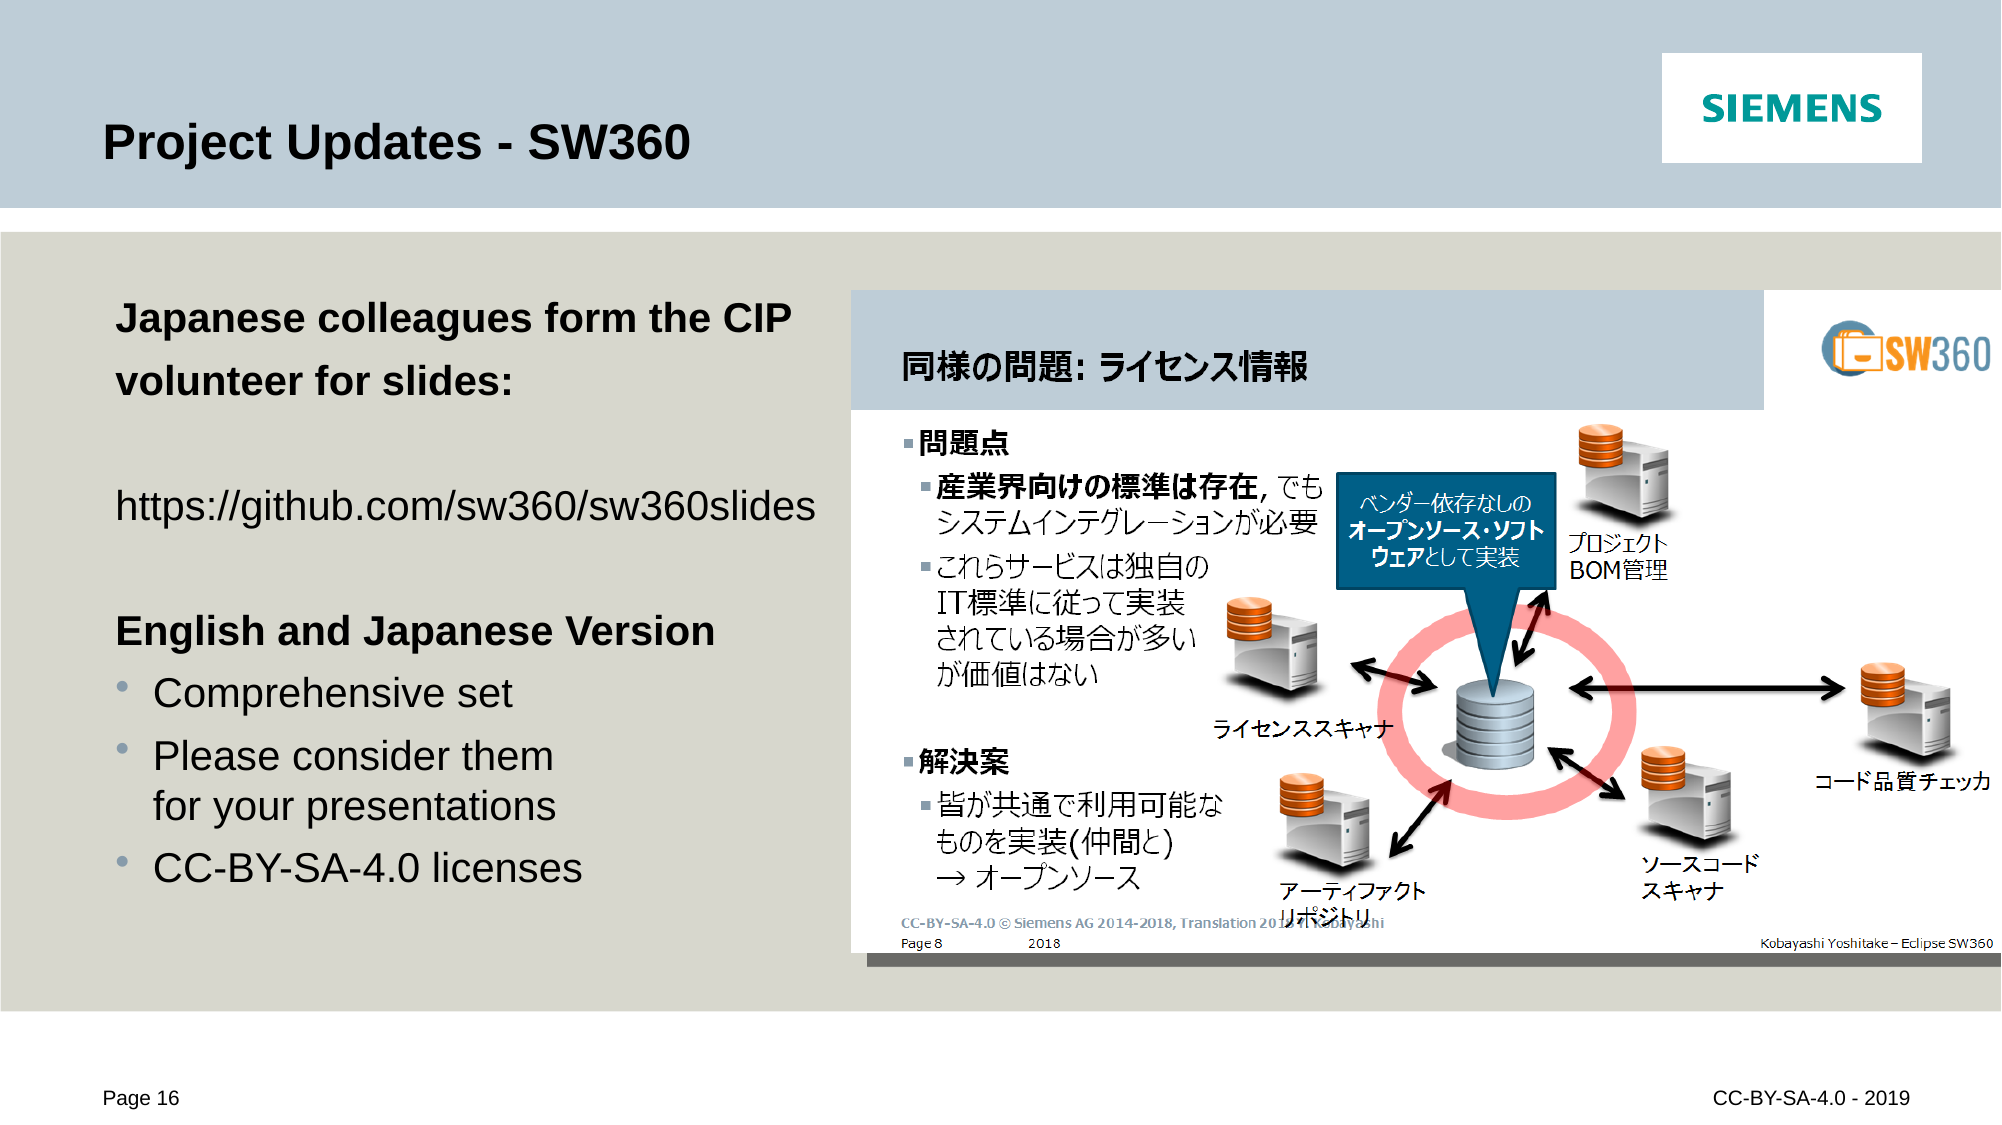

# Project Updates - SW360
Japanese colleagues form the CIP
volunteer for slides:
https://github.com/sw360/sw360slides
English and Japanese Version
Comprehensive set
Please consider them
for your presentations
CC-BY-SA-4.0 licenses